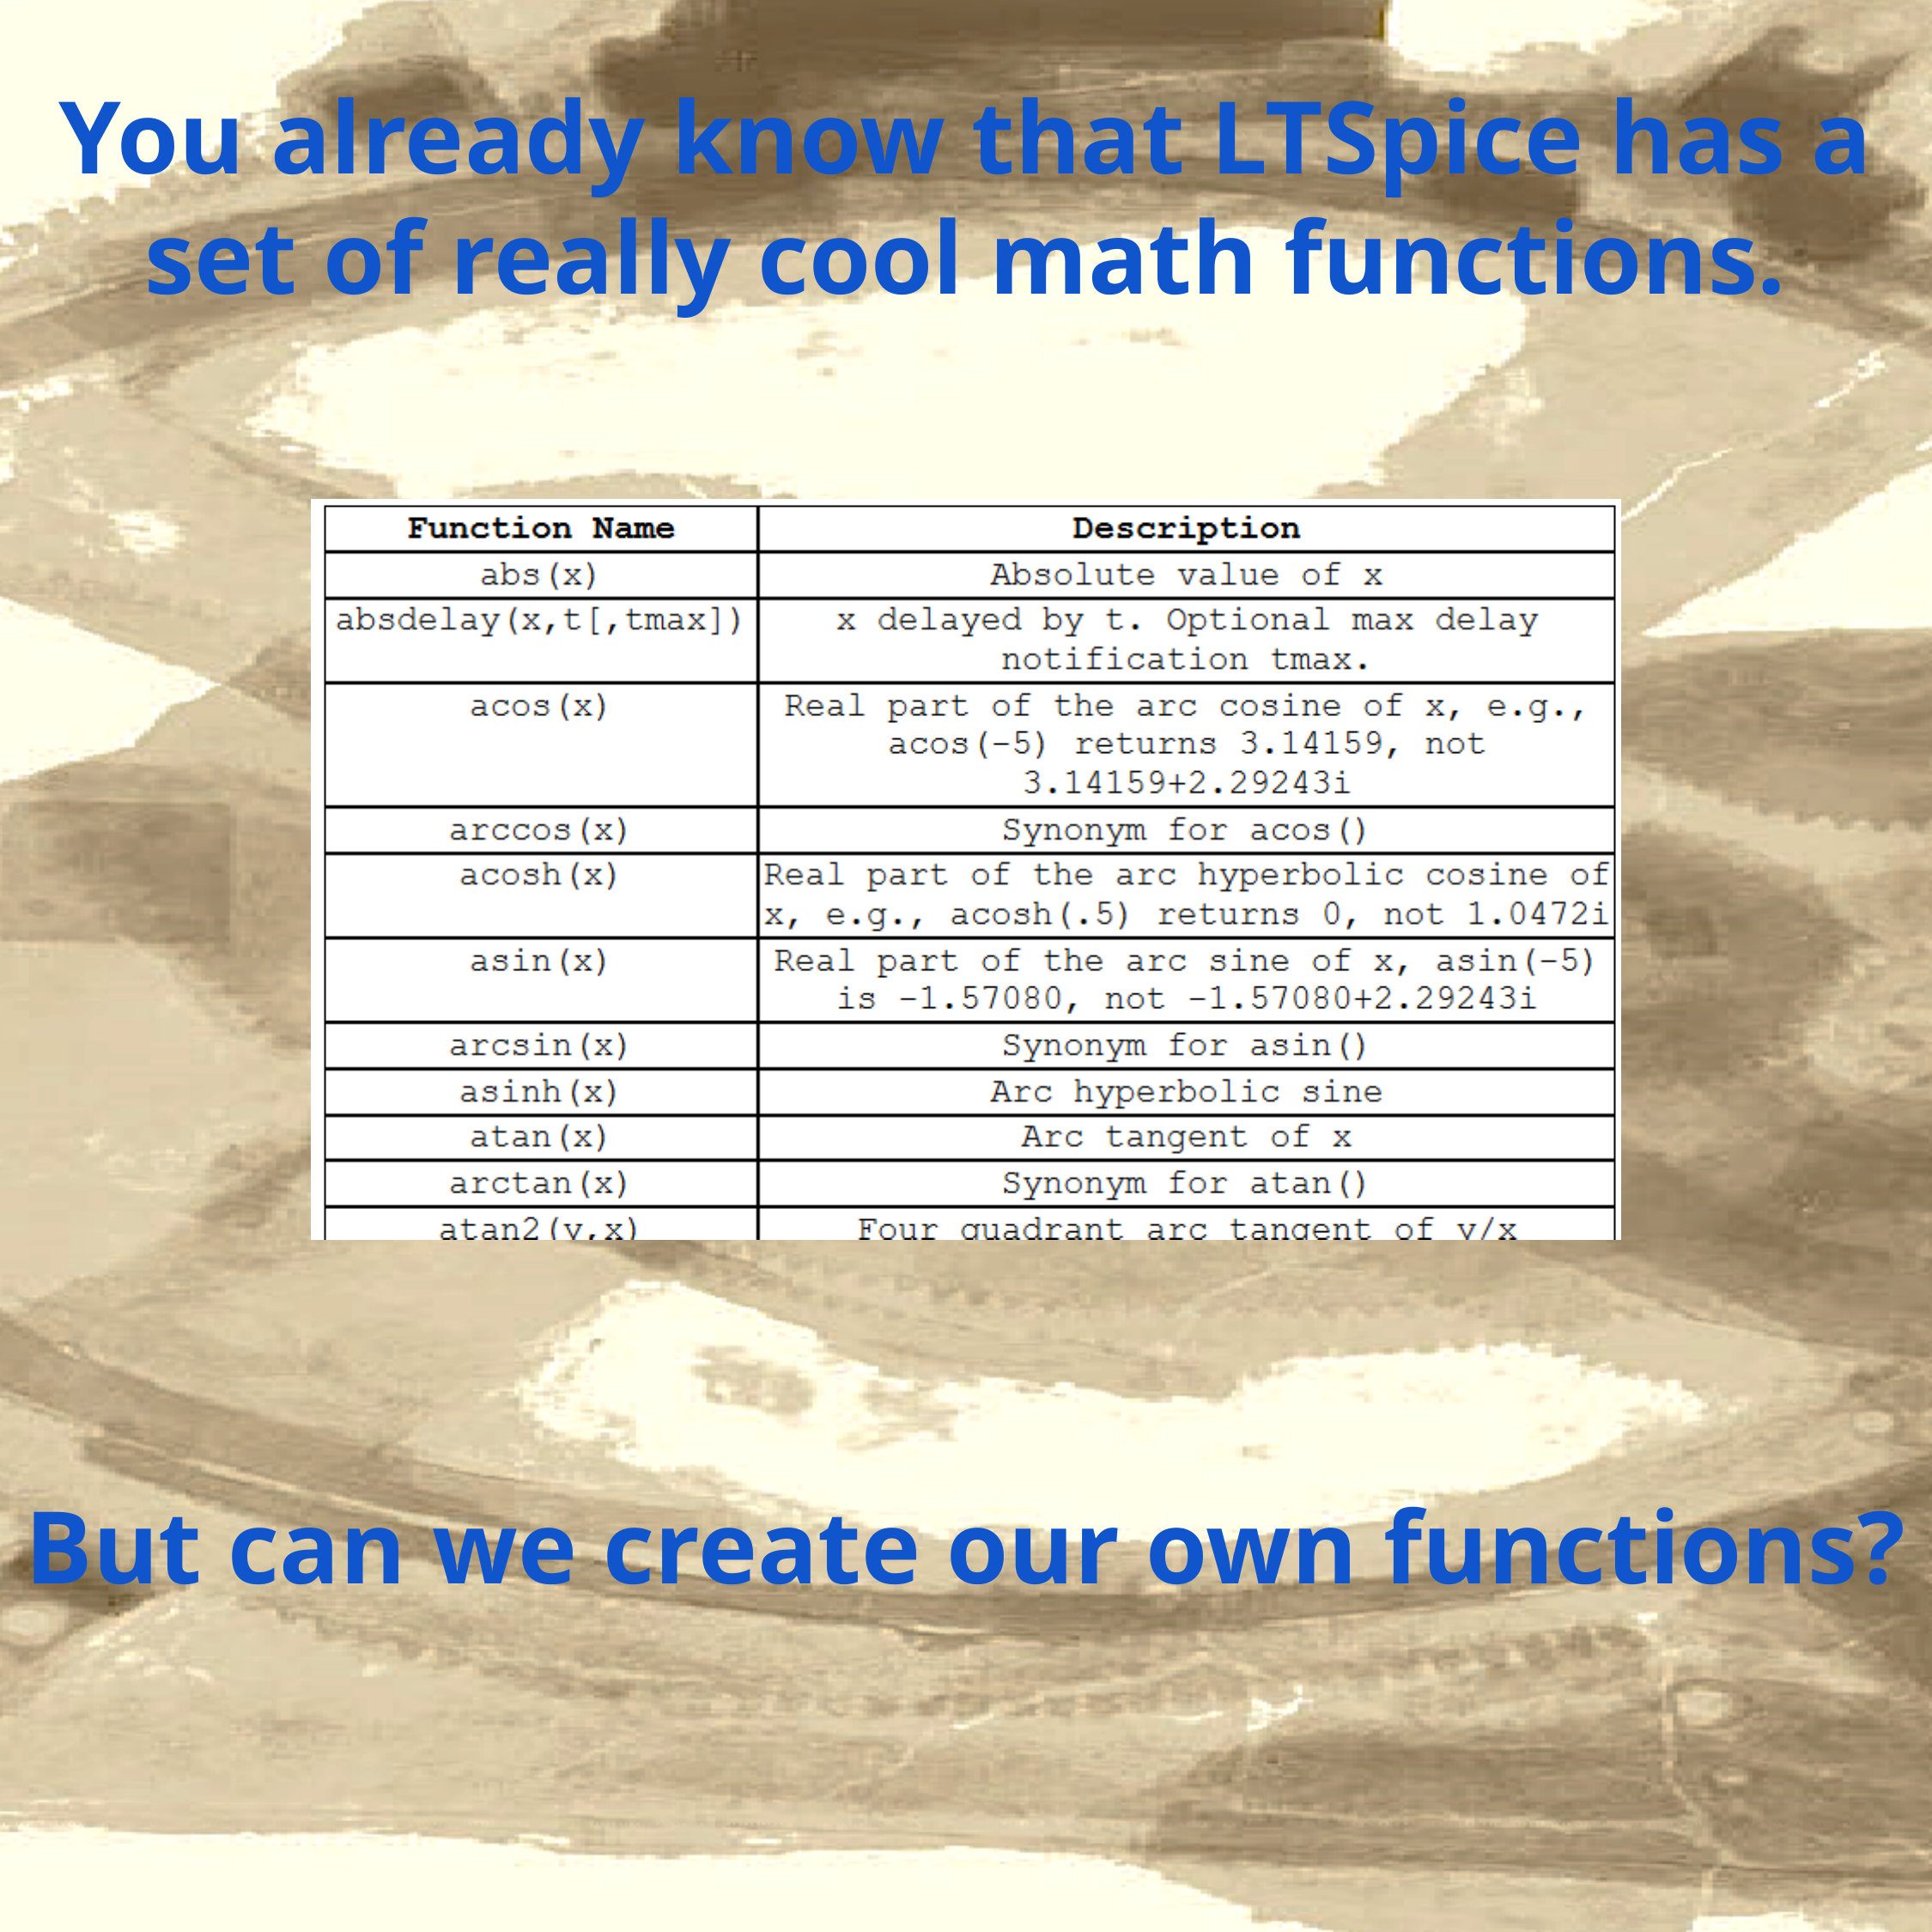

You already know that LTSpice has a set of really cool math functions.
But can we create our own functions?